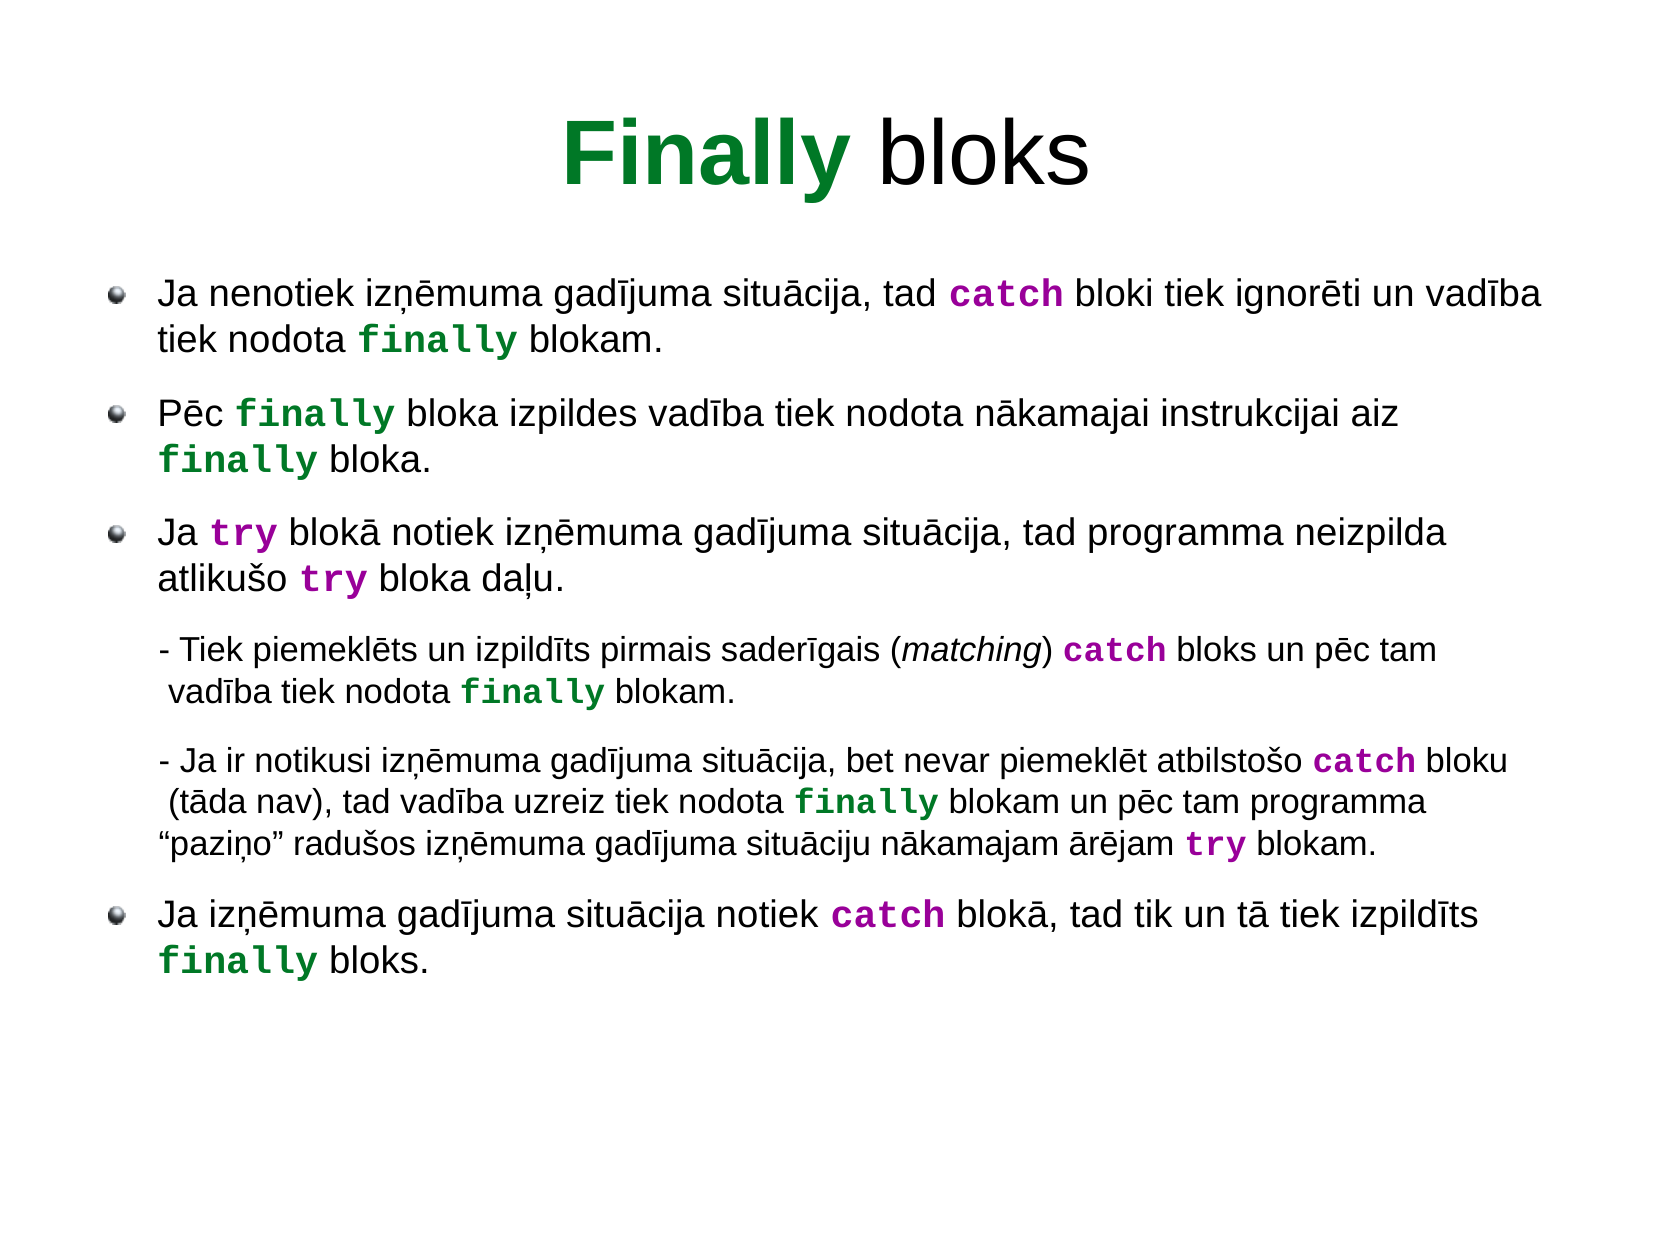

# Finally bloks
Ja nenotiek izņēmuma gadījuma situācija, tad catch bloki tiek ignorēti un vadība tiek nodota finally blokam.
Pēc finally bloka izpildes vadība tiek nodota nākamajai instrukcijai aiz finally bloka.
Ja try blokā notiek izņēmuma gadījuma situācija, tad programma neizpilda atlikušo try bloka daļu.
 - Tiek piemeklēts un izpildīts pirmais saderīgais (matching) catch bloks un pēc tam vadība tiek nodota finally blokam.
 - Ja ir notikusi izņēmuma gadījuma situācija, bet nevar piemeklēt atbilstošo catch bloku (tāda nav), tad vadība uzreiz tiek nodota finally blokam un pēc tam programma “paziņo” radušos izņēmuma gadījuma situāciju nākamajam ārējam try blokam.
Ja izņēmuma gadījuma situācija notiek catch blokā, tad tik un tā tiek izpildīts finally bloks.